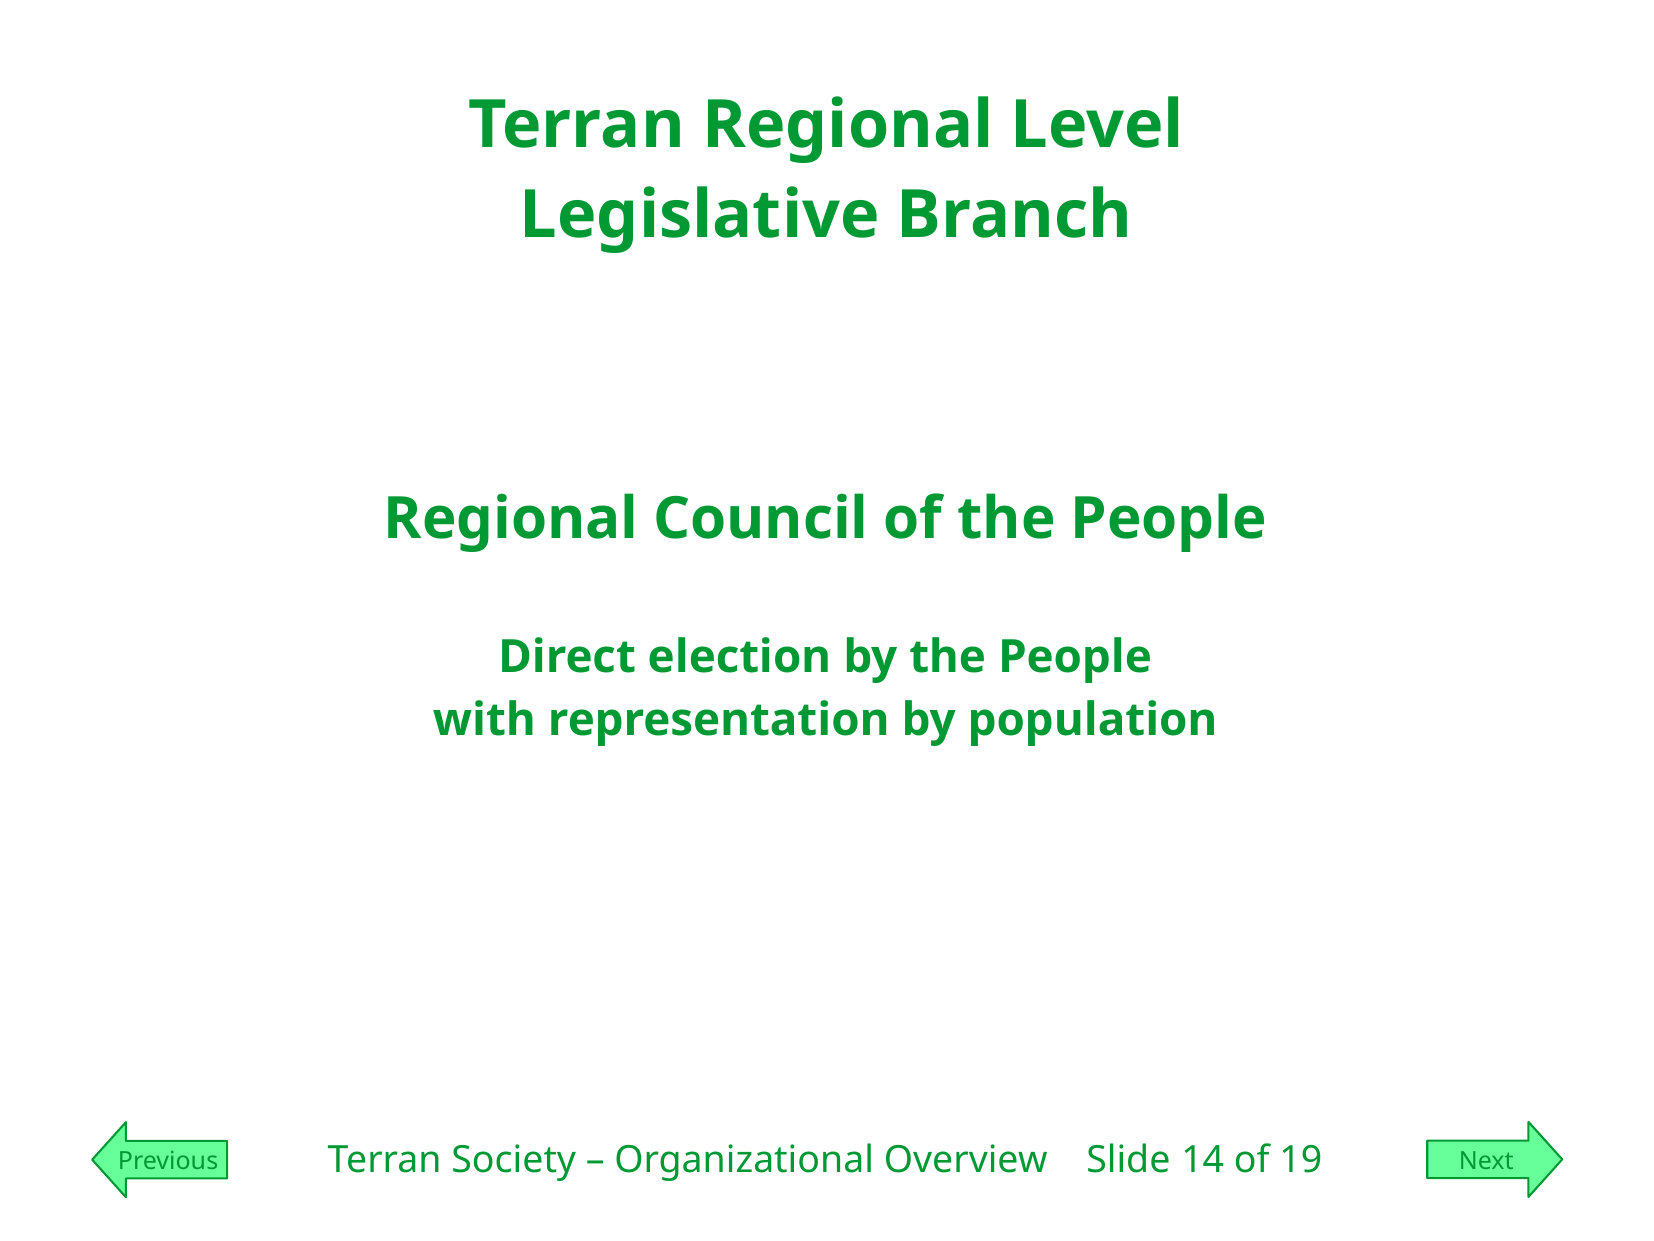

# Terran Regional Level Legislative Branch
Regional Council of the People
Direct election by the People
with representation by population
Next
Previous
Terran Society – Organizational Overview Slide of 19